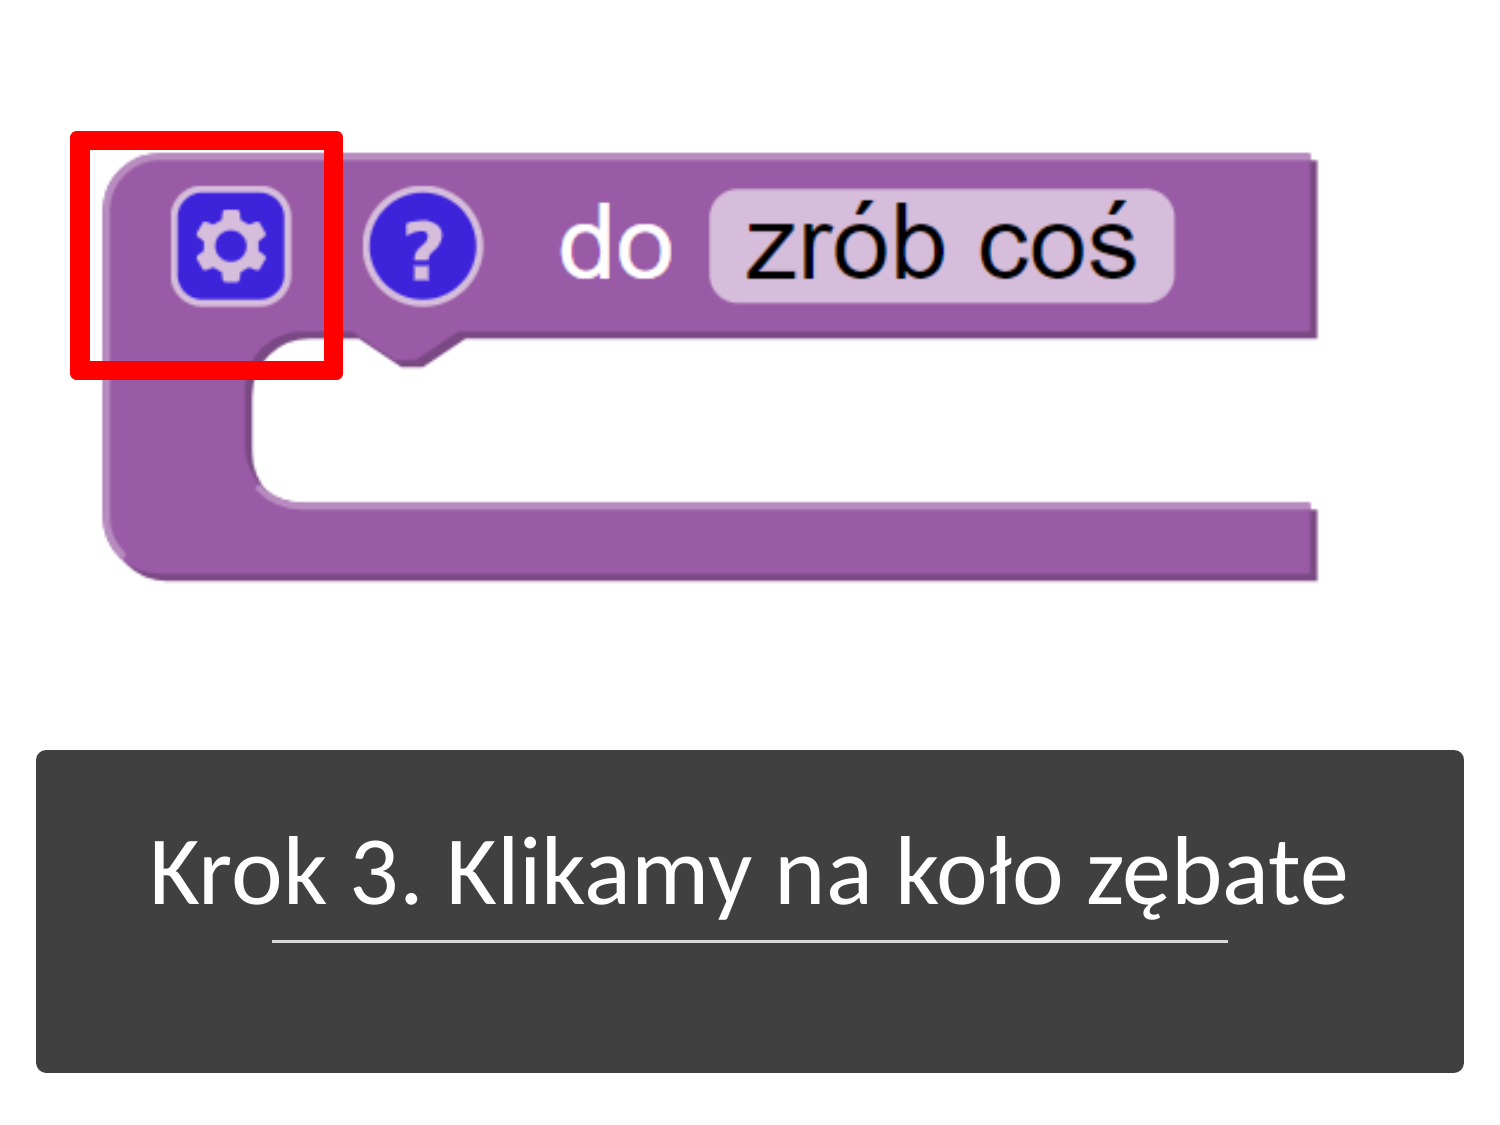

# Krok 3. Klikamy na koło zębate